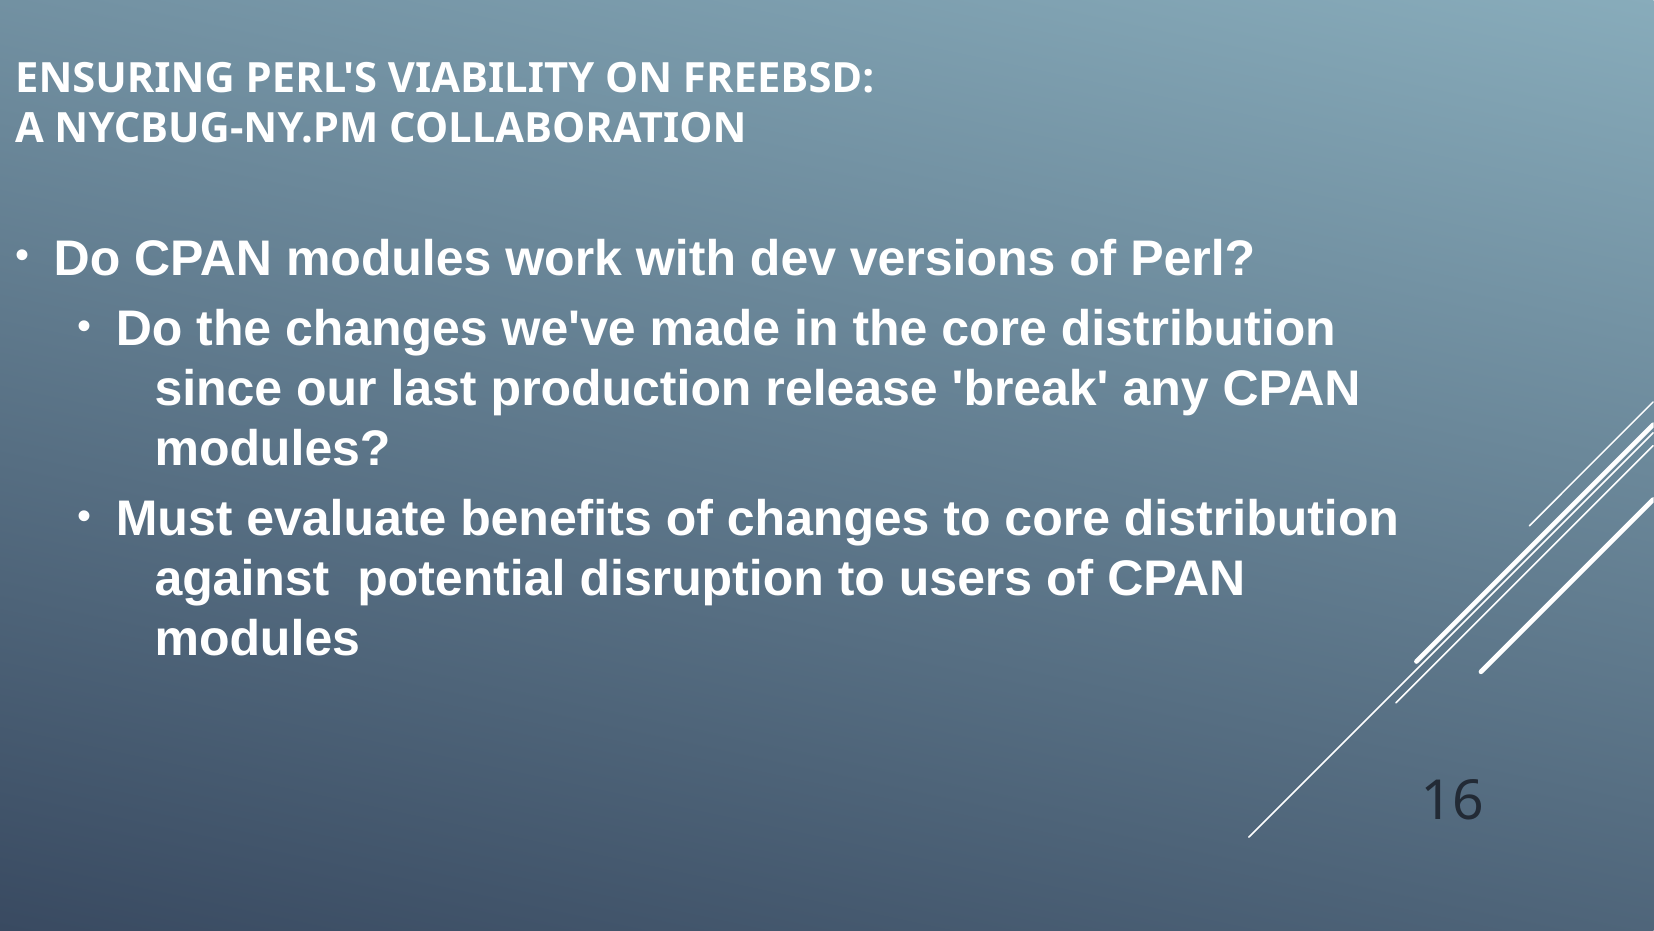

# Ensuring Perl's Viability on FreeBSD: A NYCBUG-NY.PM Collaboration
Do CPAN modules work with dev versions of Perl?
Do the changes we've made in the core distribution since our last production release 'break' any CPAN modules?
Must evaluate benefits of changes to core distribution against potential disruption to users of CPAN
modules
16